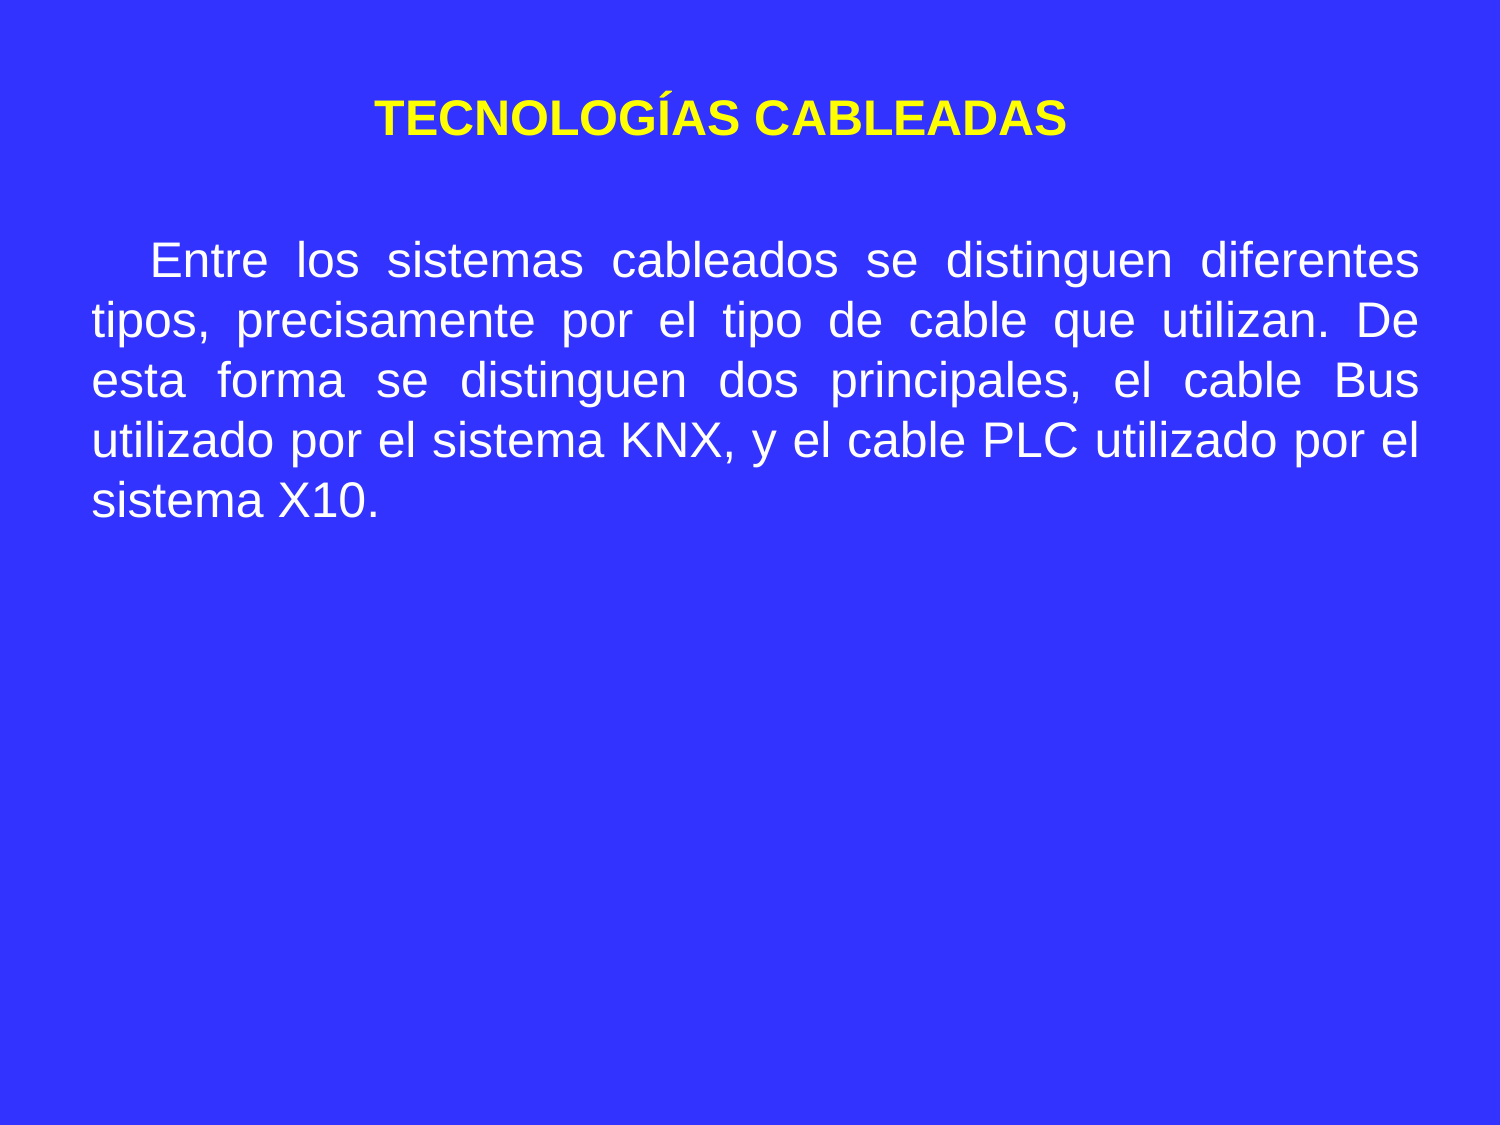

TECNOLOGÍAS CABLEADAS
	Entre los sistemas cableados se distinguen diferentes tipos, precisamente por el tipo de cable que utilizan. De esta forma se distinguen dos principales, el cable Bus utilizado por el sistema KNX, y el cable PLC utilizado por el sistema X10.